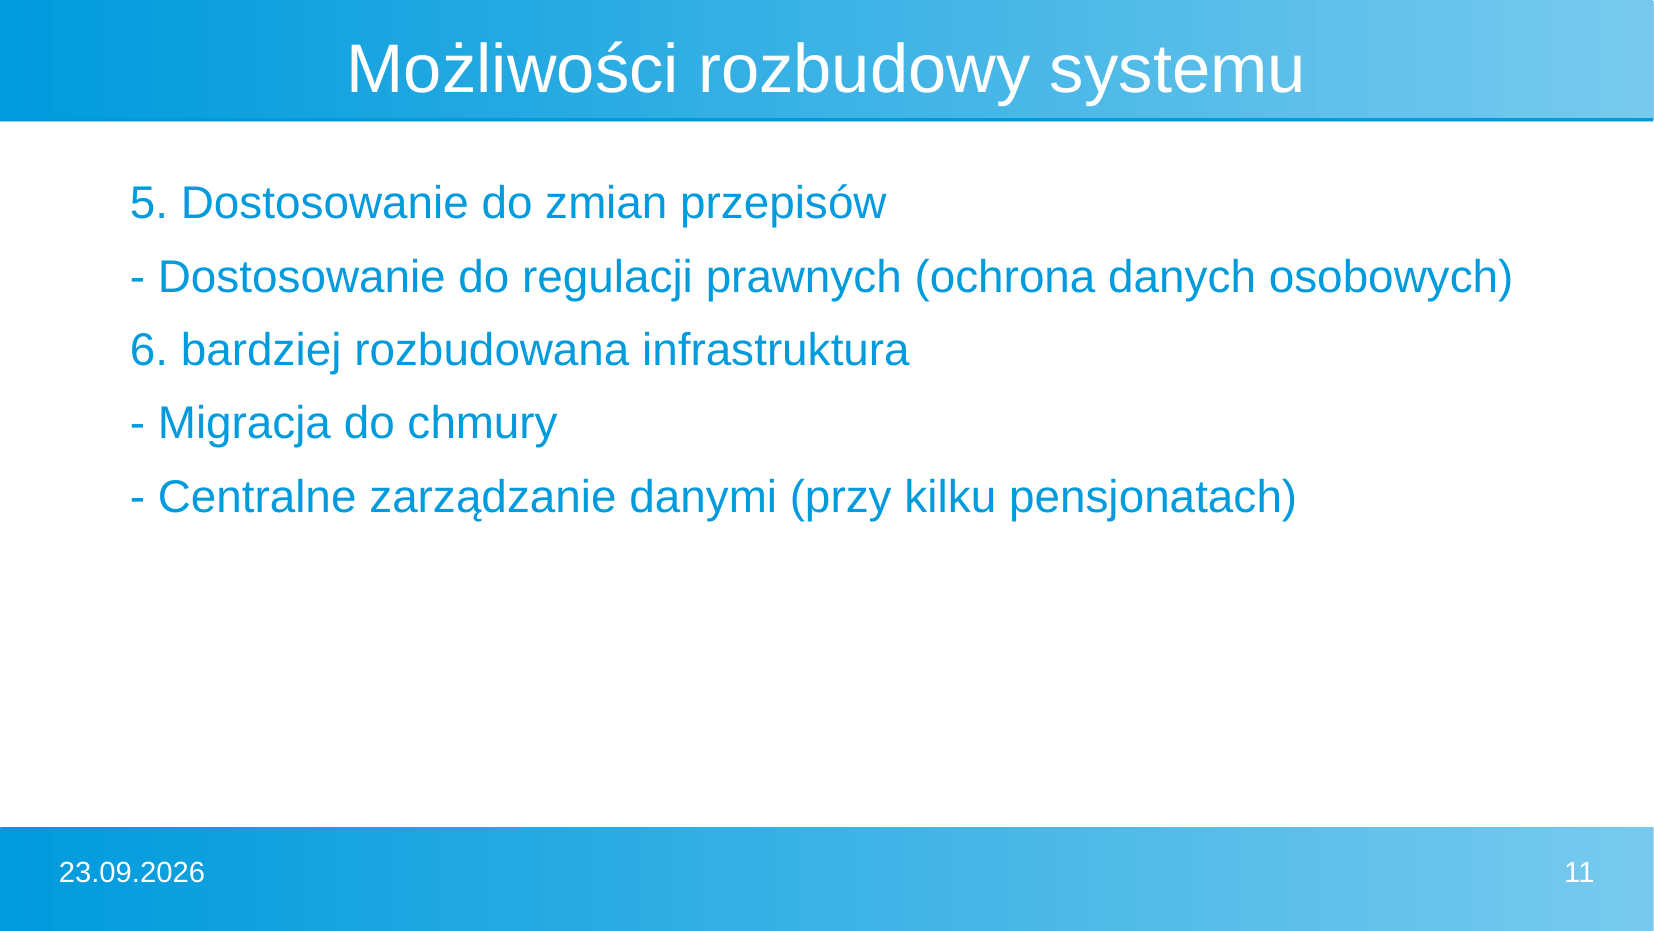

# Możliwości rozbudowy systemu
5. Dostosowanie do zmian przepisów
- Dostosowanie do regulacji prawnych (ochrona danych osobowych)
6. bardziej rozbudowana infrastruktura
- Migracja do chmury
- Centralne zarządzanie danymi (przy kilku pensjonatach)
11